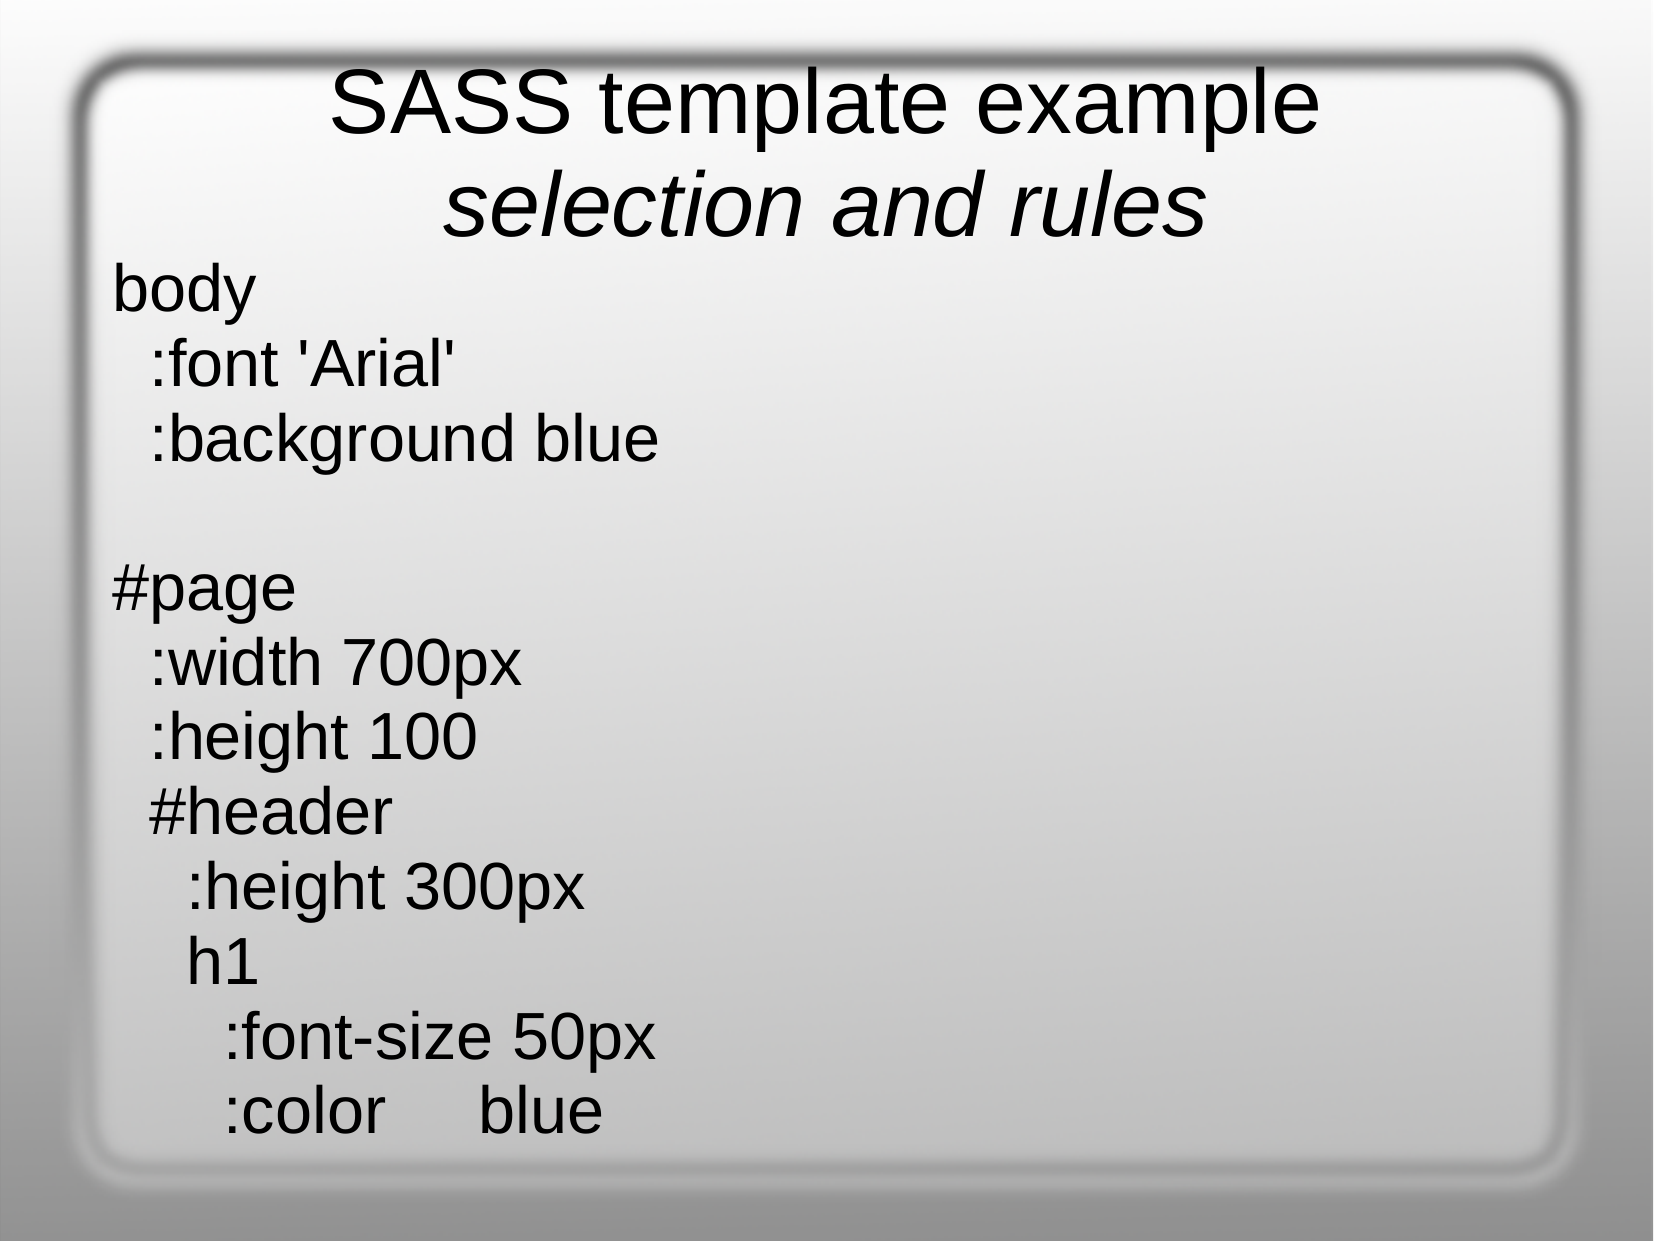

# SASS template example selection and rules
body
 :font 'Arial'
 :background blue
#page
 :width 700px
 :height 100
 #header
 :height 300px
 h1
 :font-size 50px
 :color blue